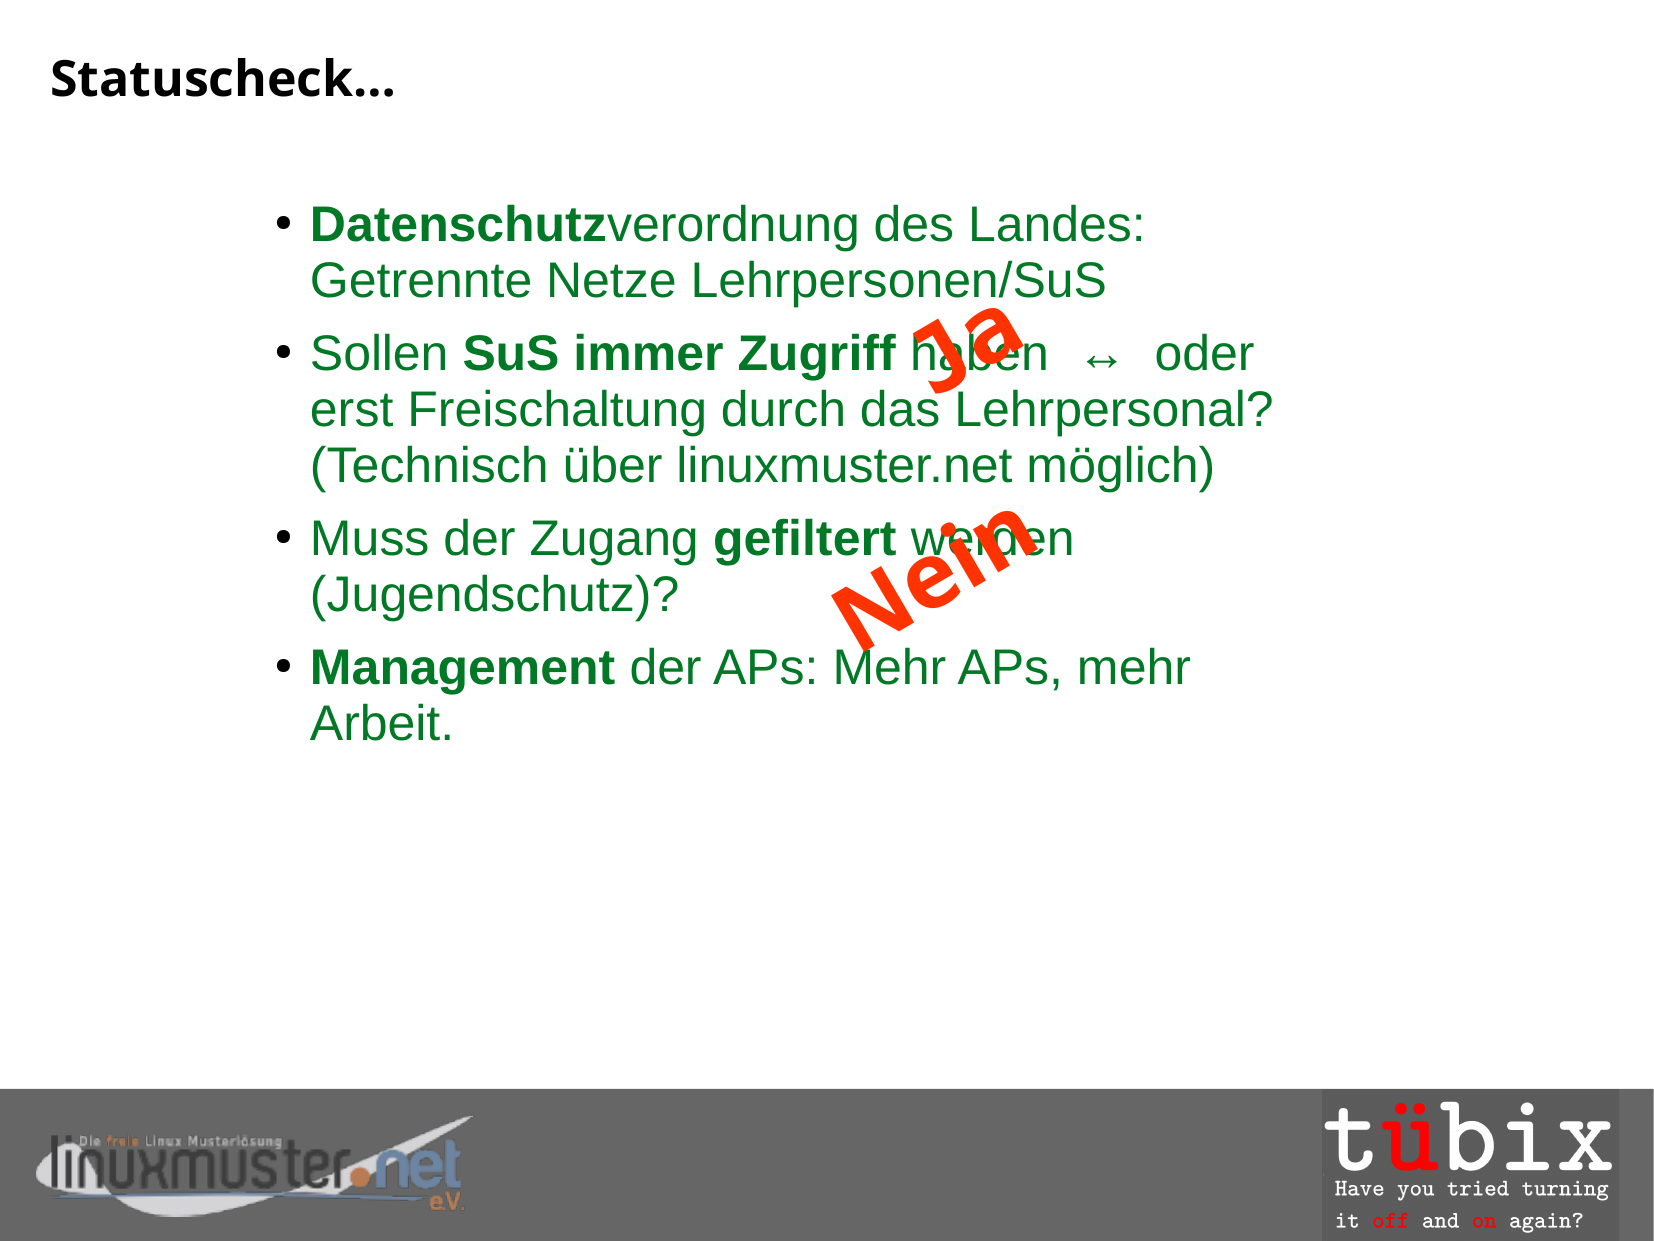

Statuscheck…
Datenschutzverordnung des Landes: Getrennte Netze Lehrpersonen/SuS
Sollen SuS immer Zugriff haben ↔ oder erst Freischaltung durch das Lehrpersonal? (Technisch über linuxmuster.net möglich)
Muss der Zugang gefiltert werden (Jugendschutz)?
Management der APs: Mehr APs, mehr Arbeit.
Ja
Nein